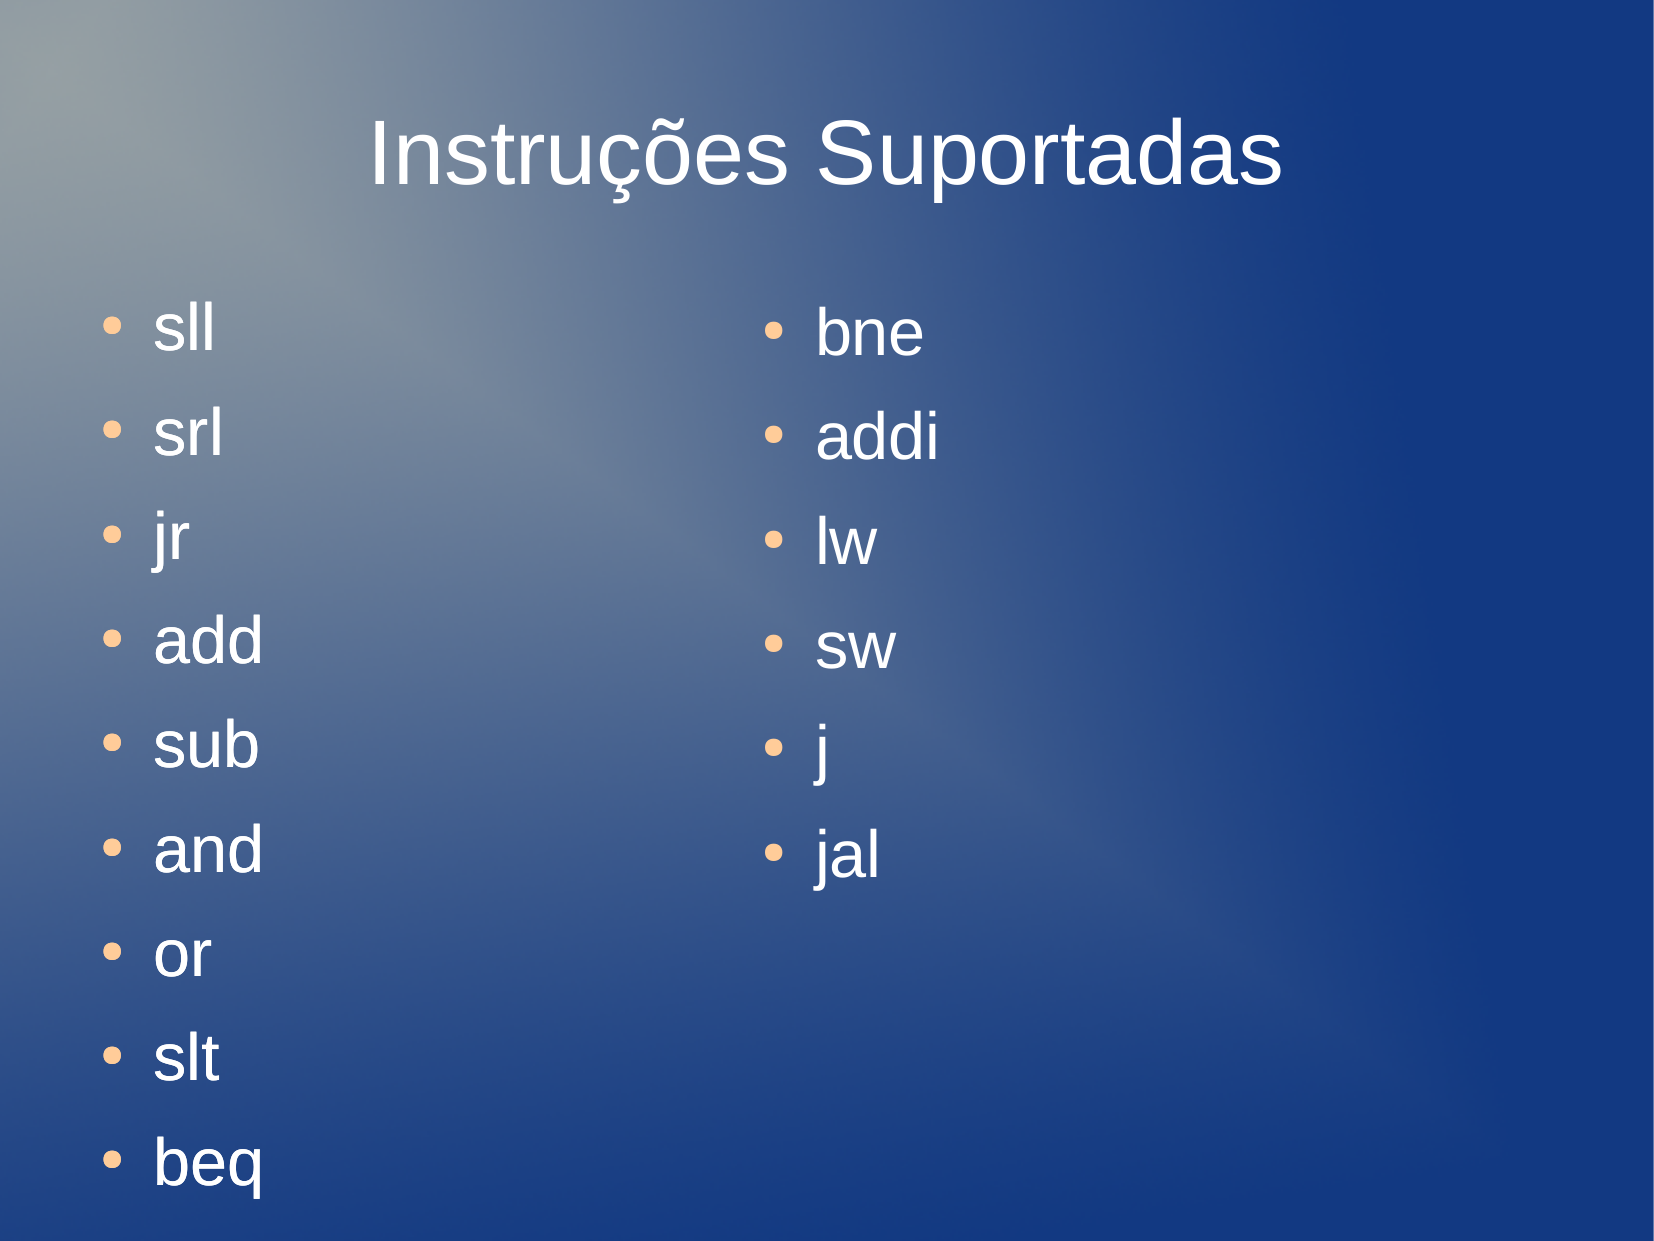

# Instruções Suportadas
sll
srl
jr
add
sub
and
or
slt
beq
sll
srl
jr
add
sub
and
or
slt
beq
bne
addi
lw
sw
j
jal